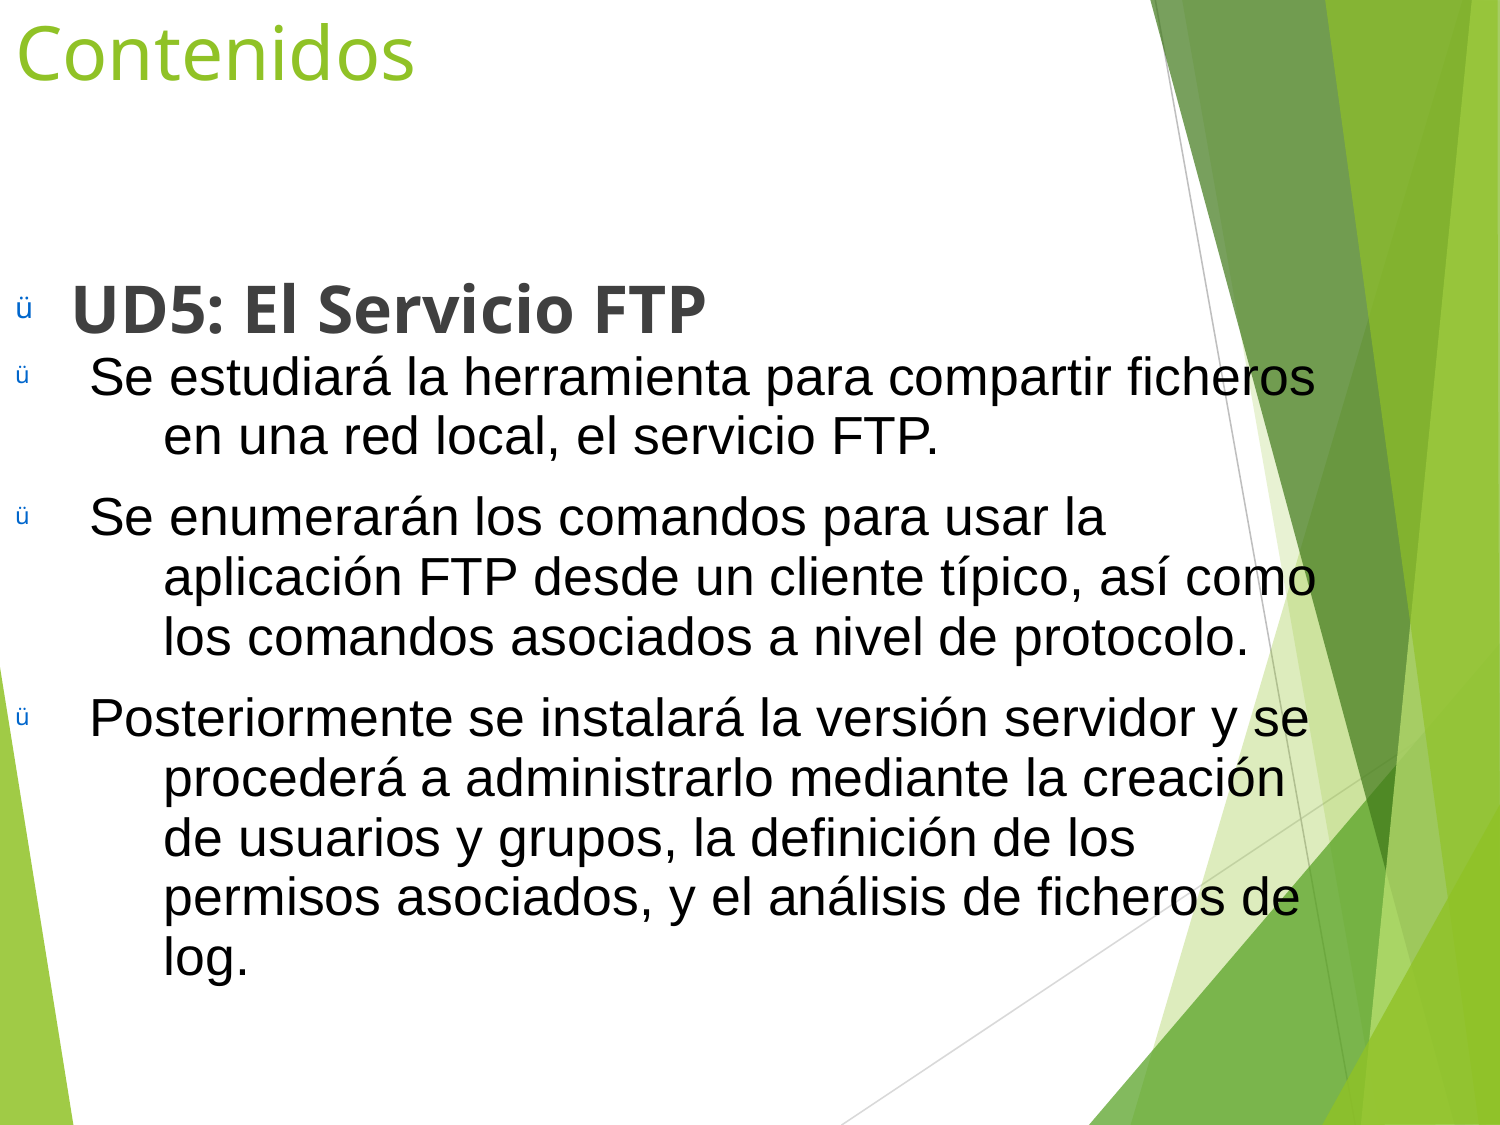

# Contenidos
UD5: El Servicio FTP
Se estudiará la herramienta para compartir ficheros en una red local, el servicio FTP.
Se enumerarán los comandos para usar la aplicación FTP desde un cliente típico, así como los comandos asociados a nivel de protocolo.
Posteriormente se instalará la versión servidor y se procederá a administrarlo mediante la creación de usuarios y grupos, la definición de los permisos asociados, y el análisis de ficheros de log.